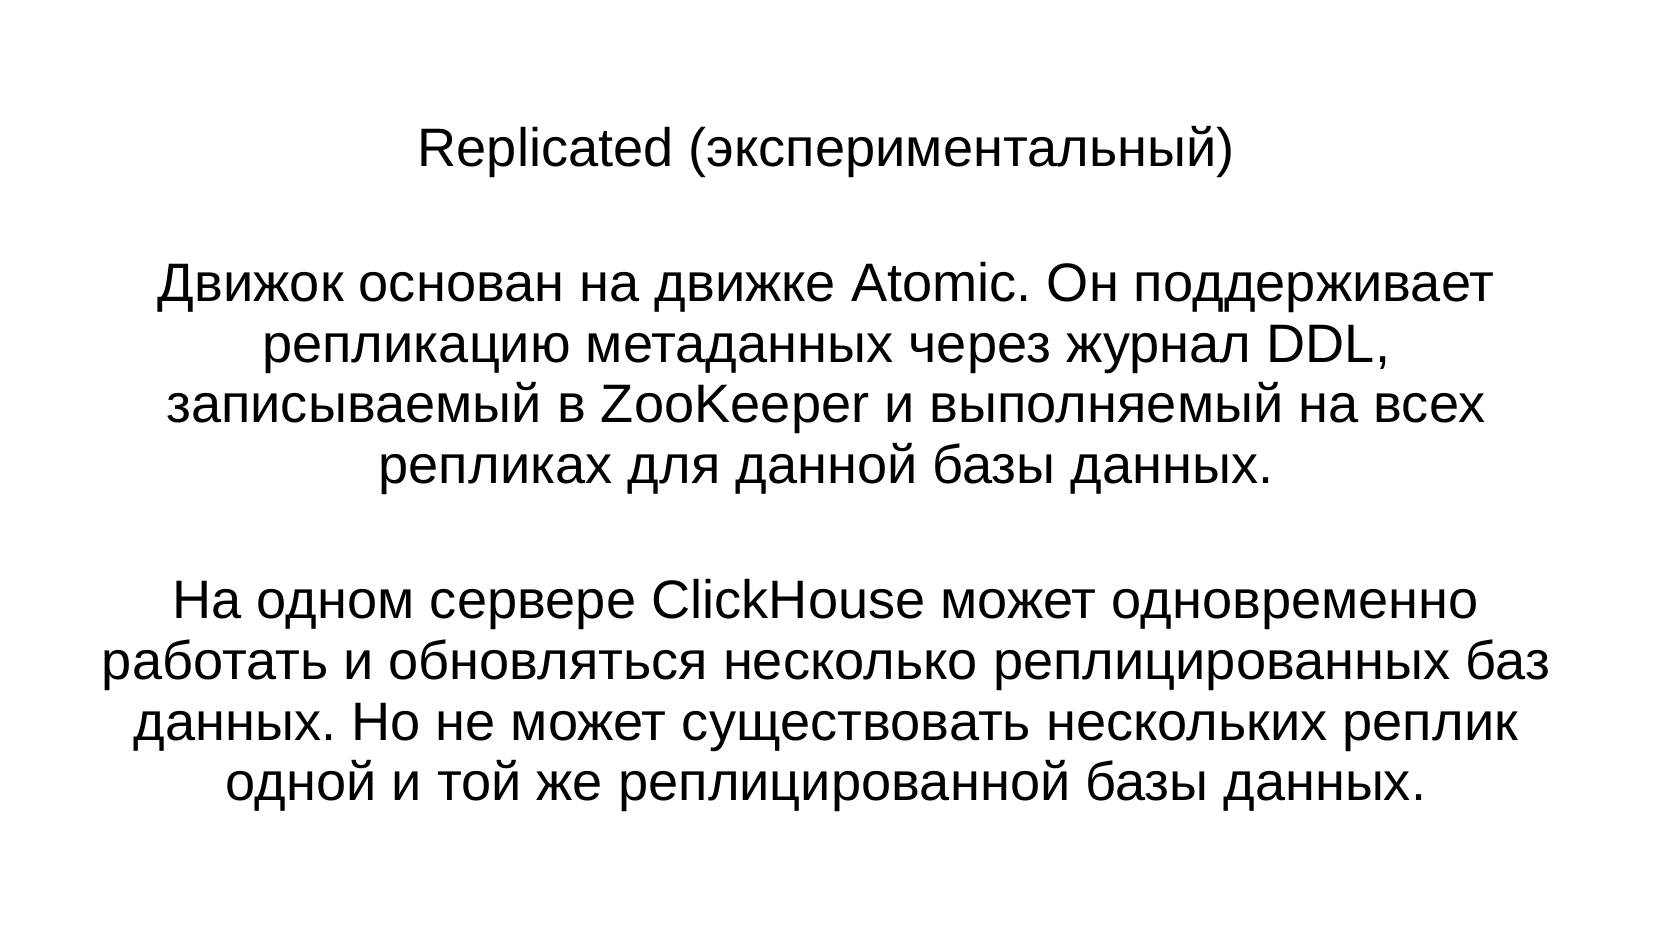

# Replicated (экспериментальный)
Движок основан на движке Atomic. Он поддерживает репликацию метаданных через журнал DDL, записываемый в ZooKeeper и выполняемый на всех репликах для данной базы данных.
На одном сервере ClickHouse может одновременно работать и обновляться несколько реплицированных баз данных. Но не может существовать нескольких реплик одной и той же реплицированной базы данных.